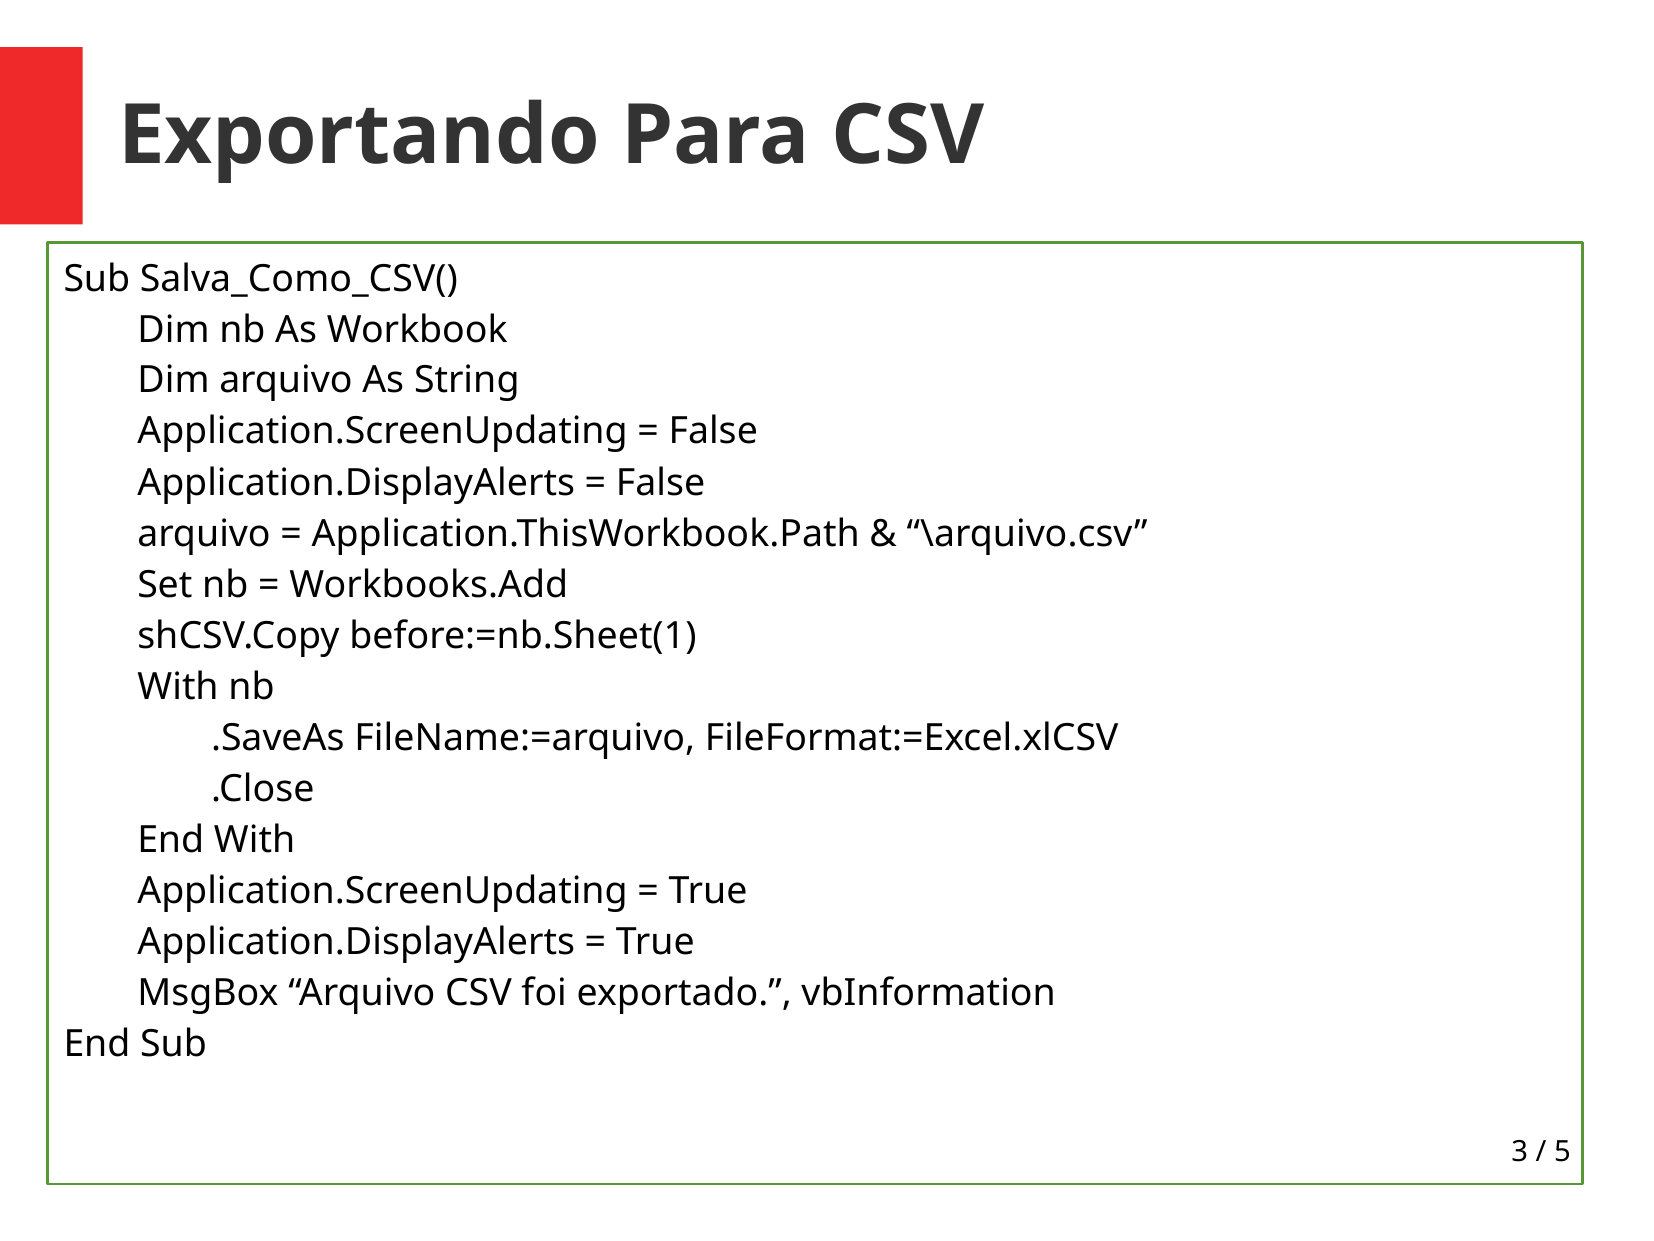

# Exportando Para CSV
Sub Salva_Como_CSV()
	Dim nb As Workbook
	Dim arquivo As String
	Application.ScreenUpdating = False
	Application.DisplayAlerts = False
	arquivo = Application.ThisWorkbook.Path & “\arquivo.csv”
	Set nb = Workbooks.Add
	shCSV.Copy before:=nb.Sheet(1)
	With nb
		.SaveAs FileName:=arquivo, FileFormat:=Excel.xlCSV
		.Close
	End With
	Application.ScreenUpdating = True
	Application.DisplayAlerts = True
	MsgBox “Arquivo CSV foi exportado.”, vbInformation
End Sub
3